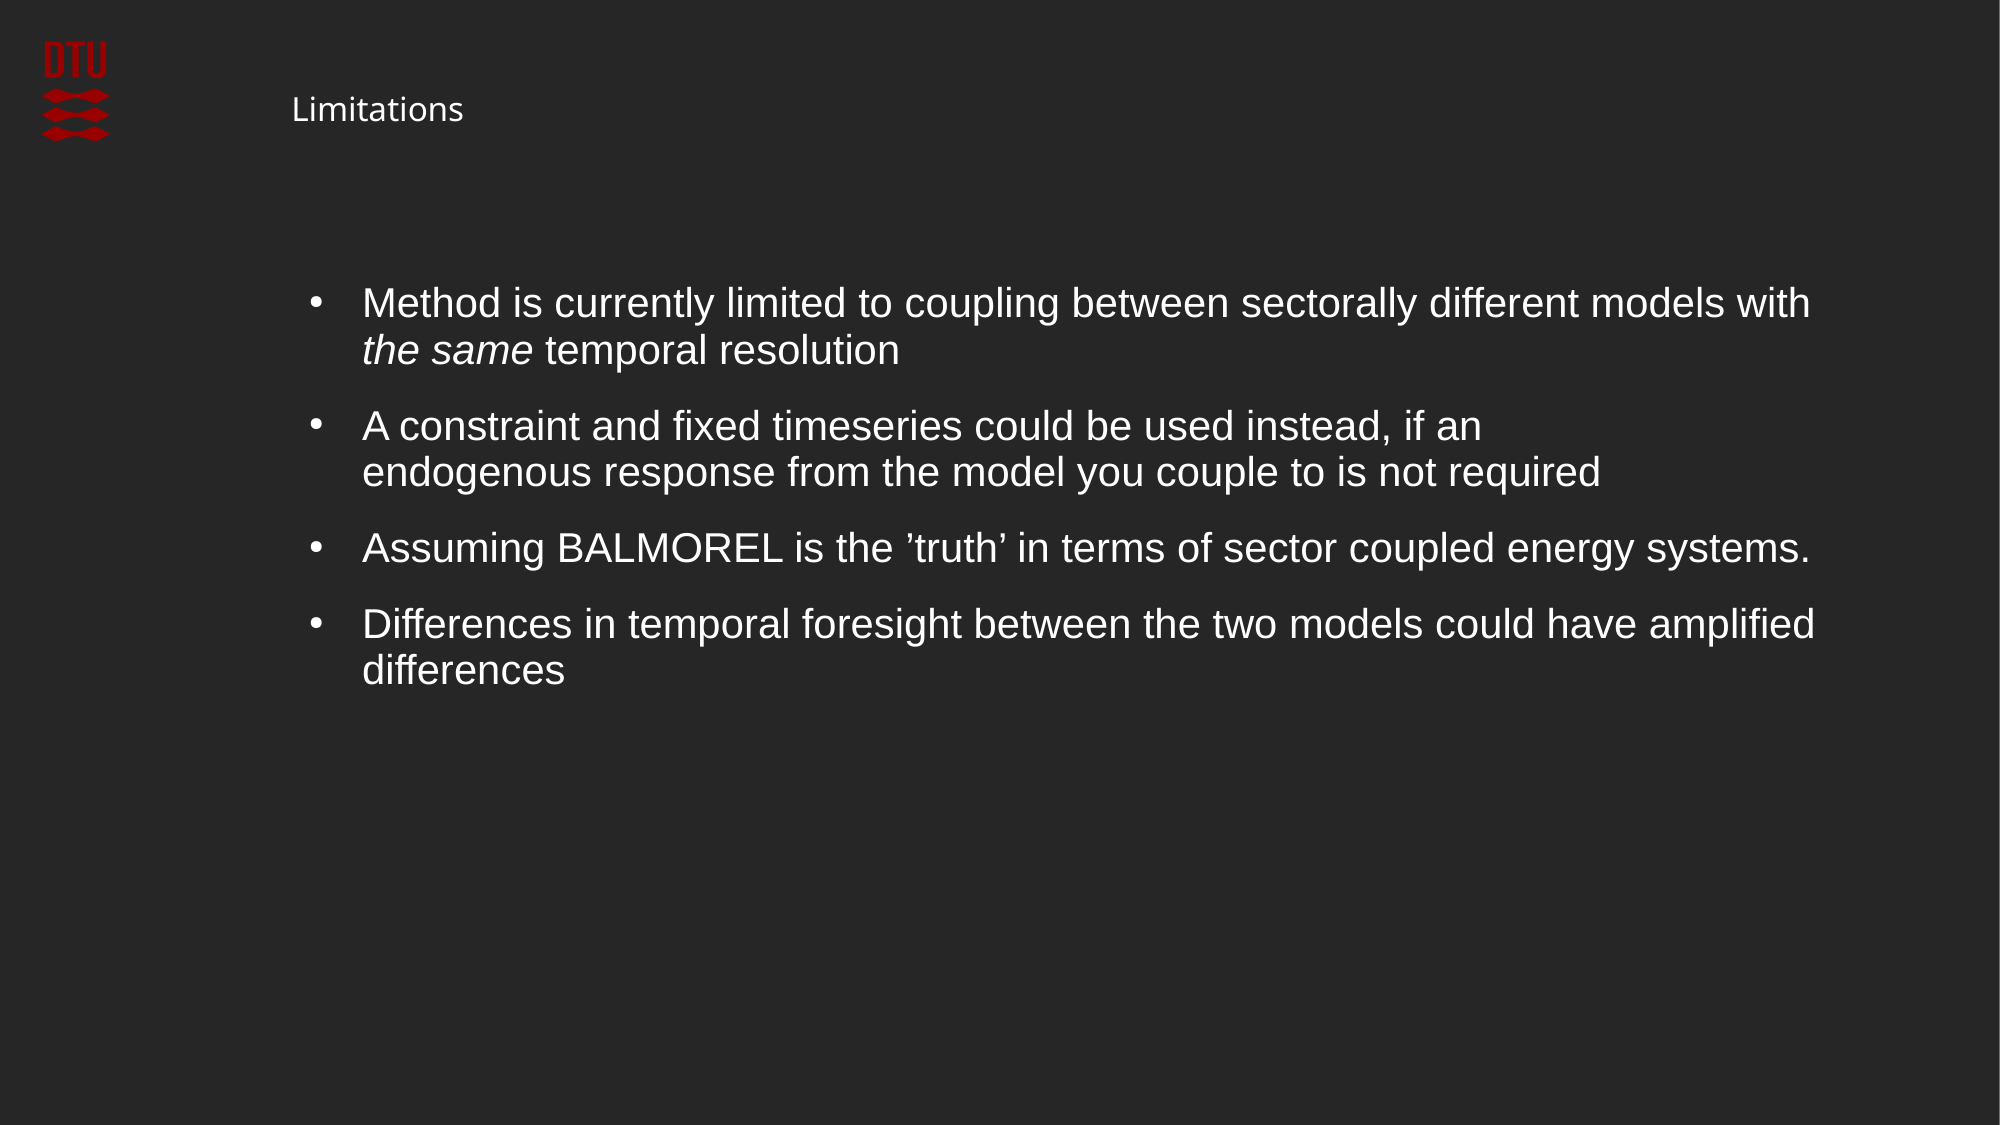

# Limitations
Method is currently limited to coupling between sectorally different models with the same temporal resolution
A constraint and fixed timeseries could be used instead, if an
endogenous response from the model you couple to is not required
Assuming BALMOREL is the ’truth’ in terms of sector coupled energy systems.
Differences in temporal foresight between the two models could have amplified differences